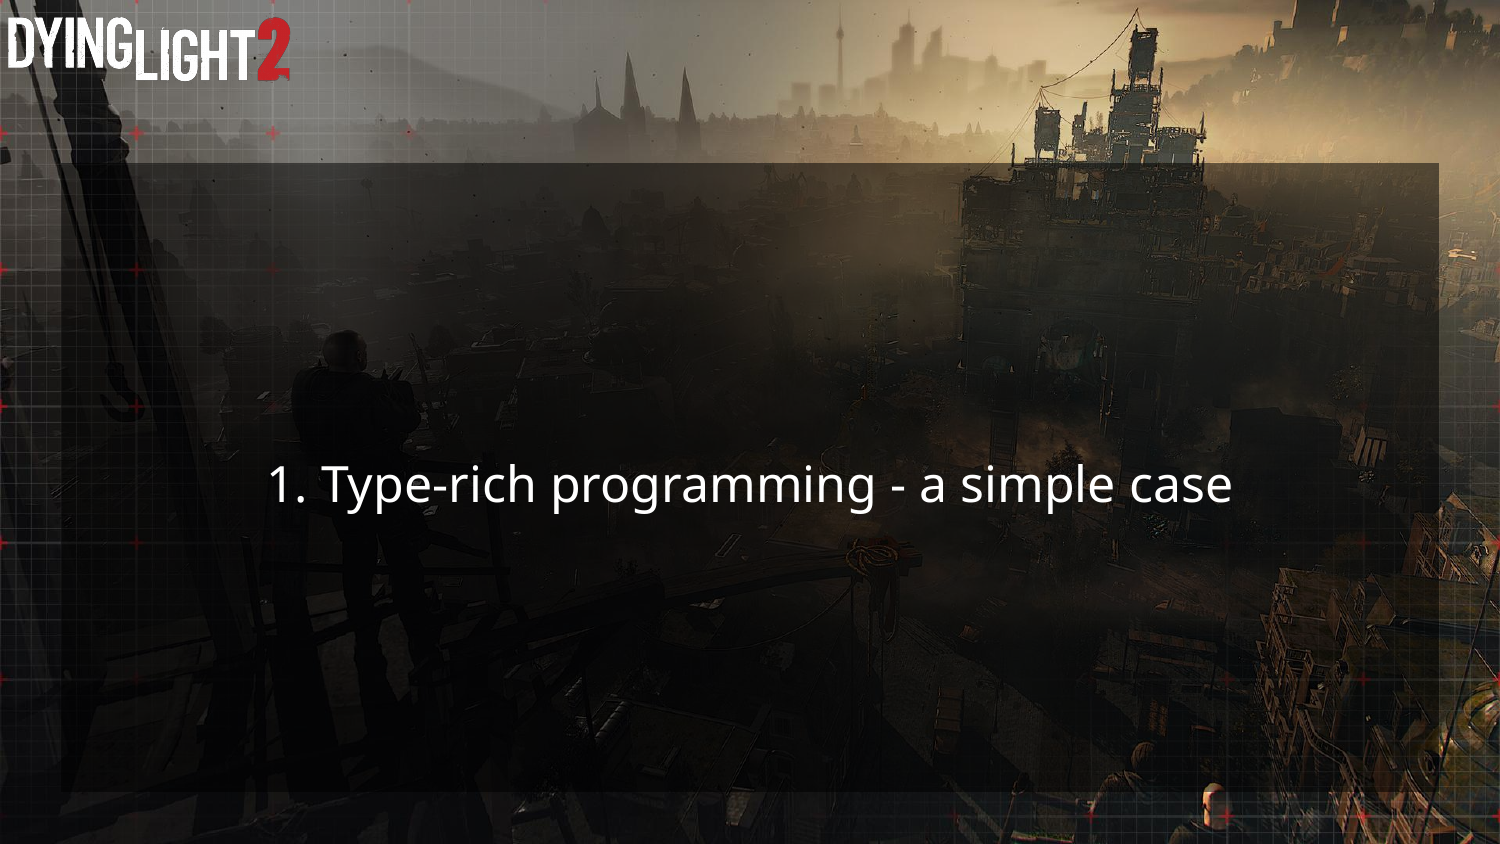

1. Type-rich programming - a simple case